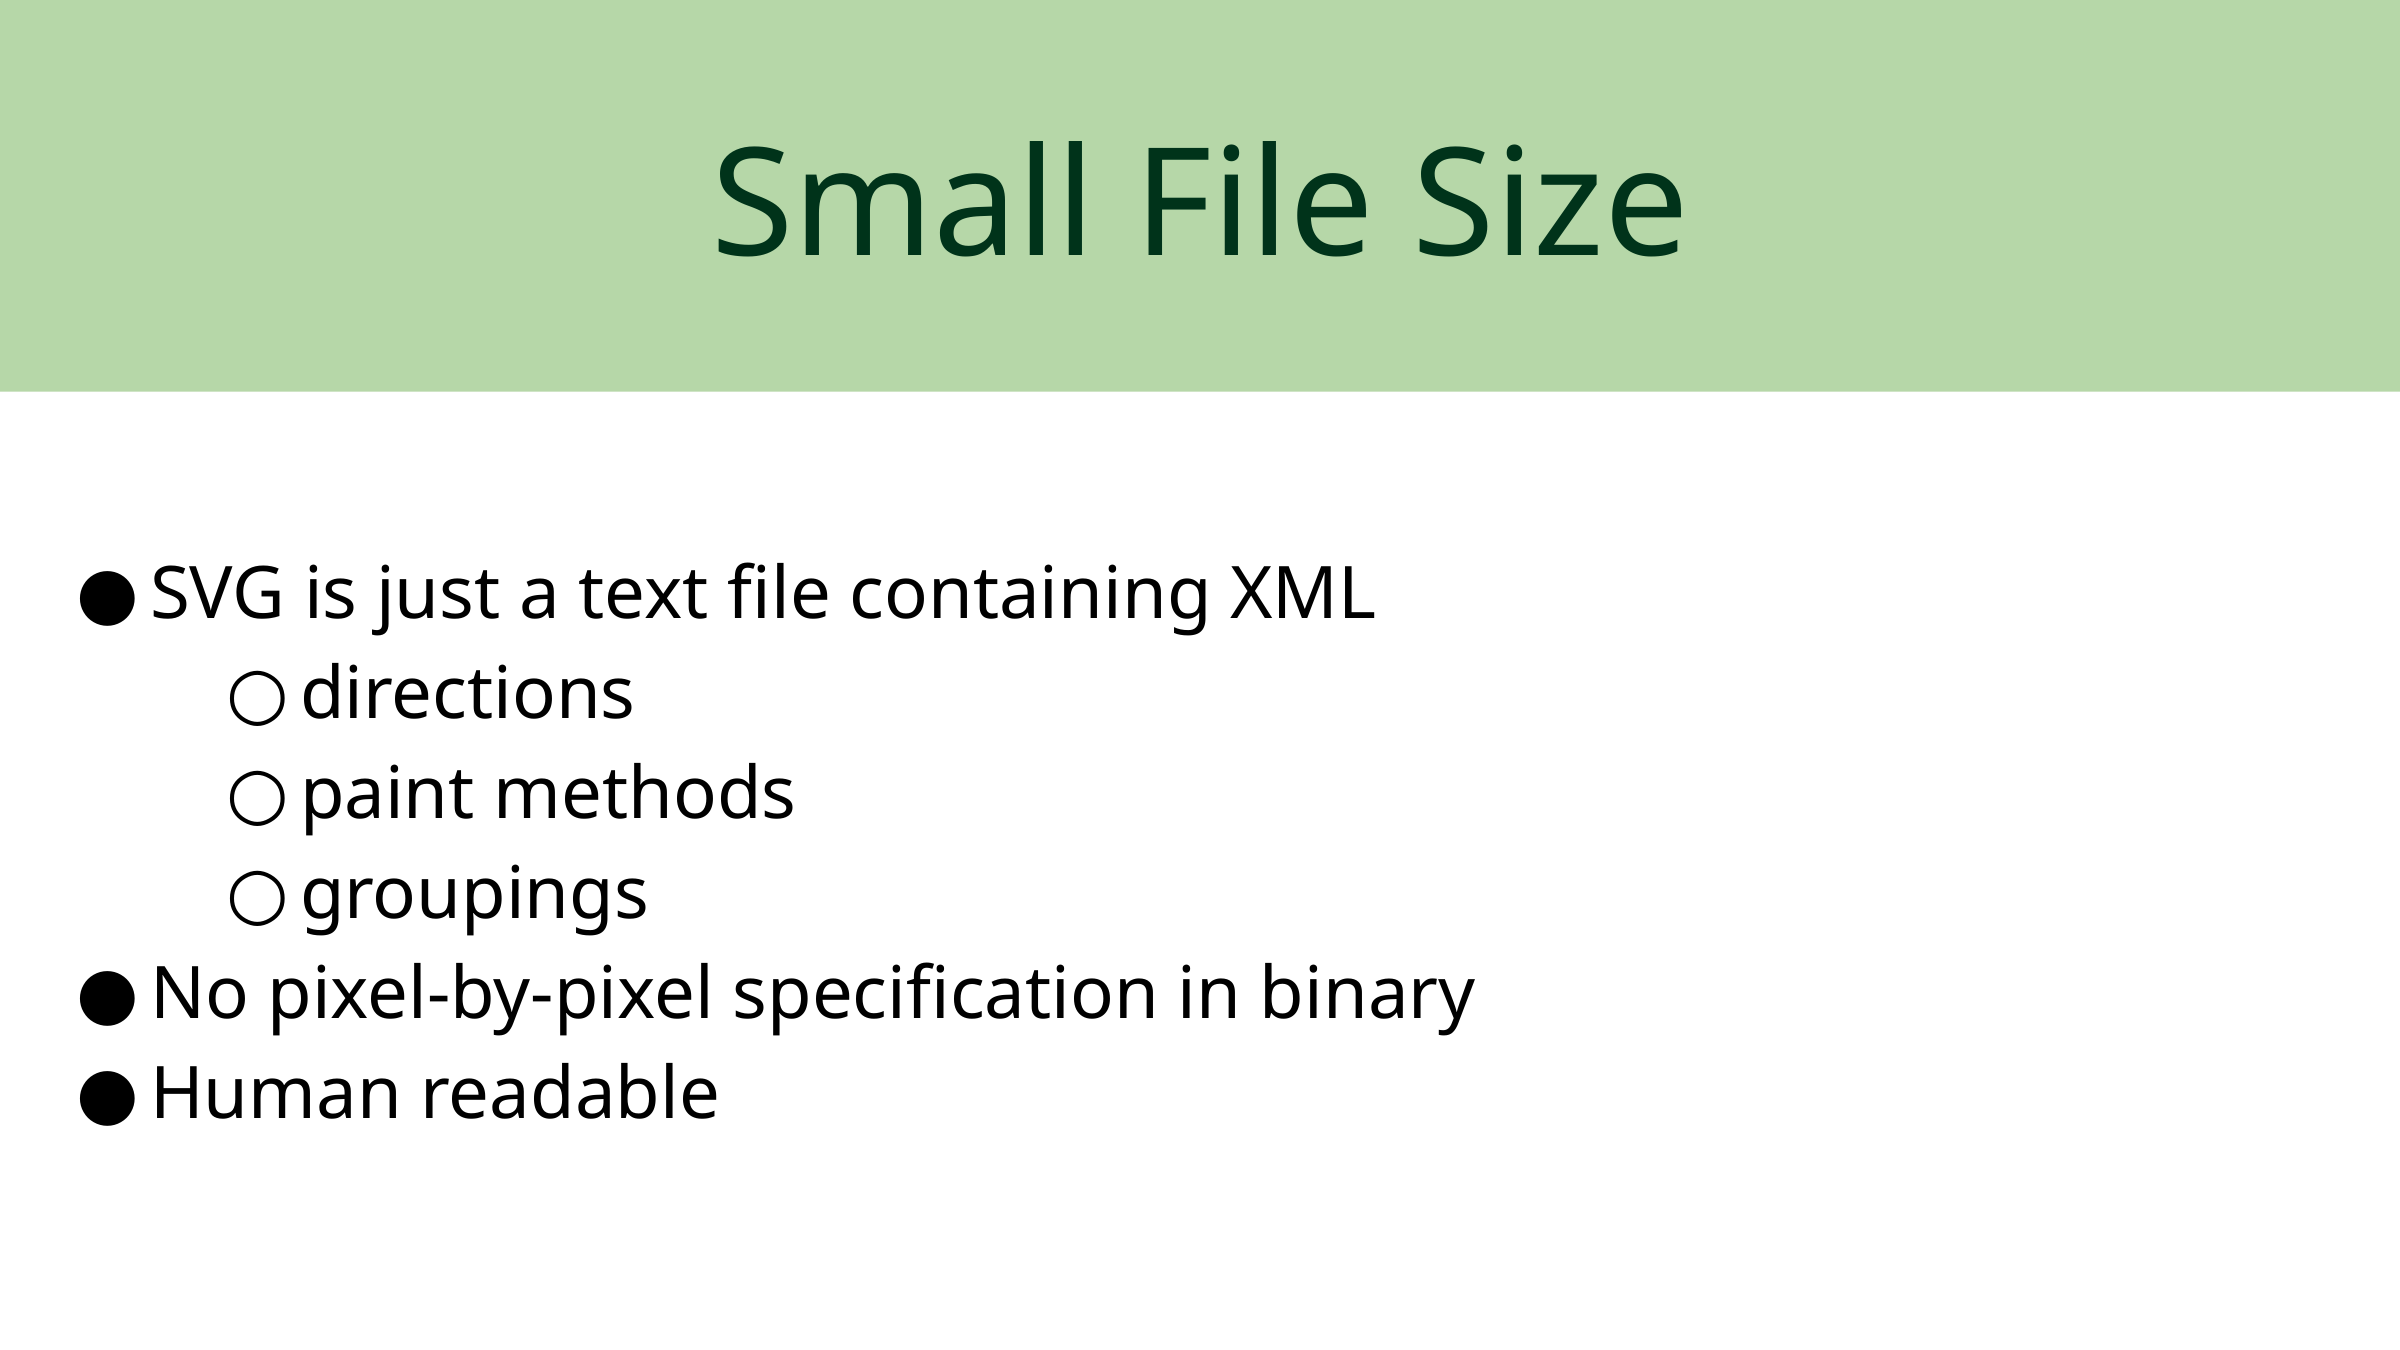

Small File Size
SVG is just a text file containing XML
directions
paint methods
groupings
No pixel-by-pixel specification in binary
Human readable